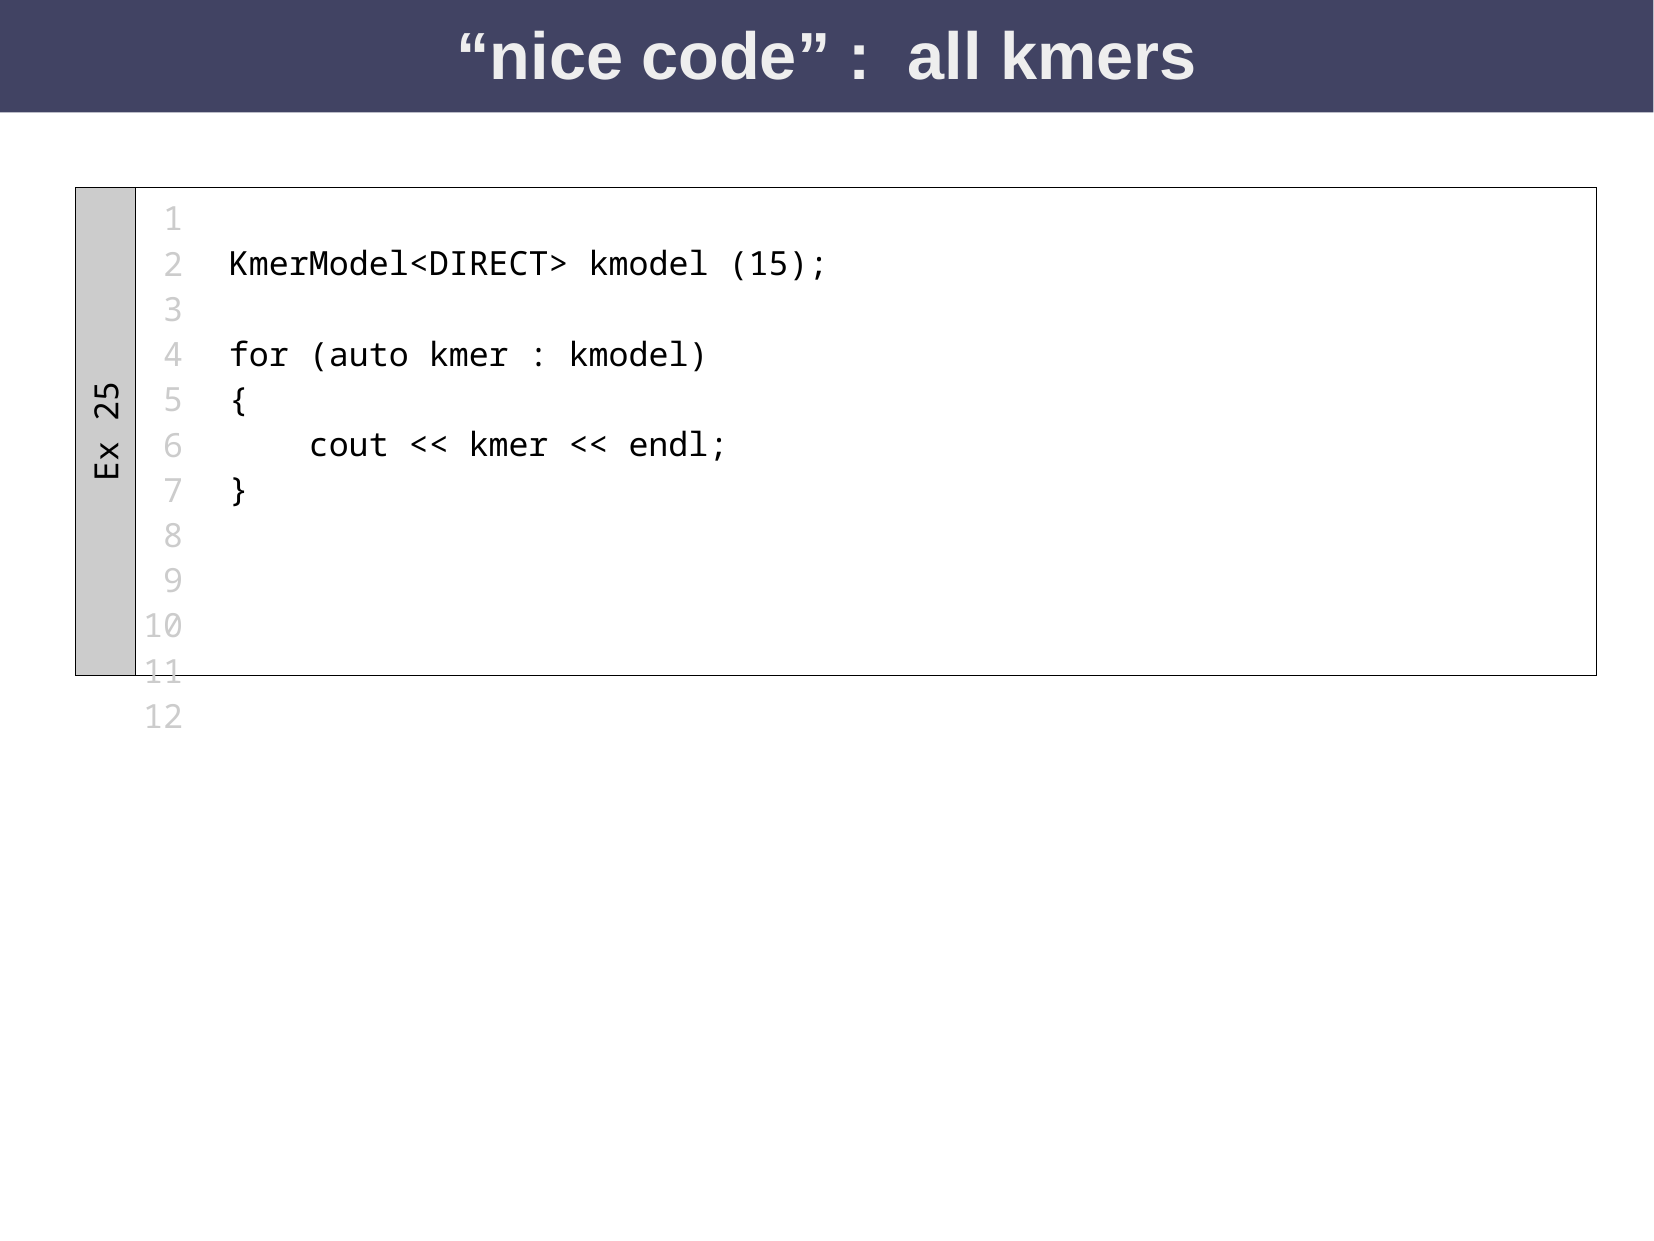

“nice code” : all kmers
 KmerModel<DIRECT> kmodel (15);
 for (auto kmer : kmodel)
 {
 cout << kmer << endl;
 }
 1
 2
 3
 4
 5
 6
 7
 8
 9
10
11
12
Ex 25